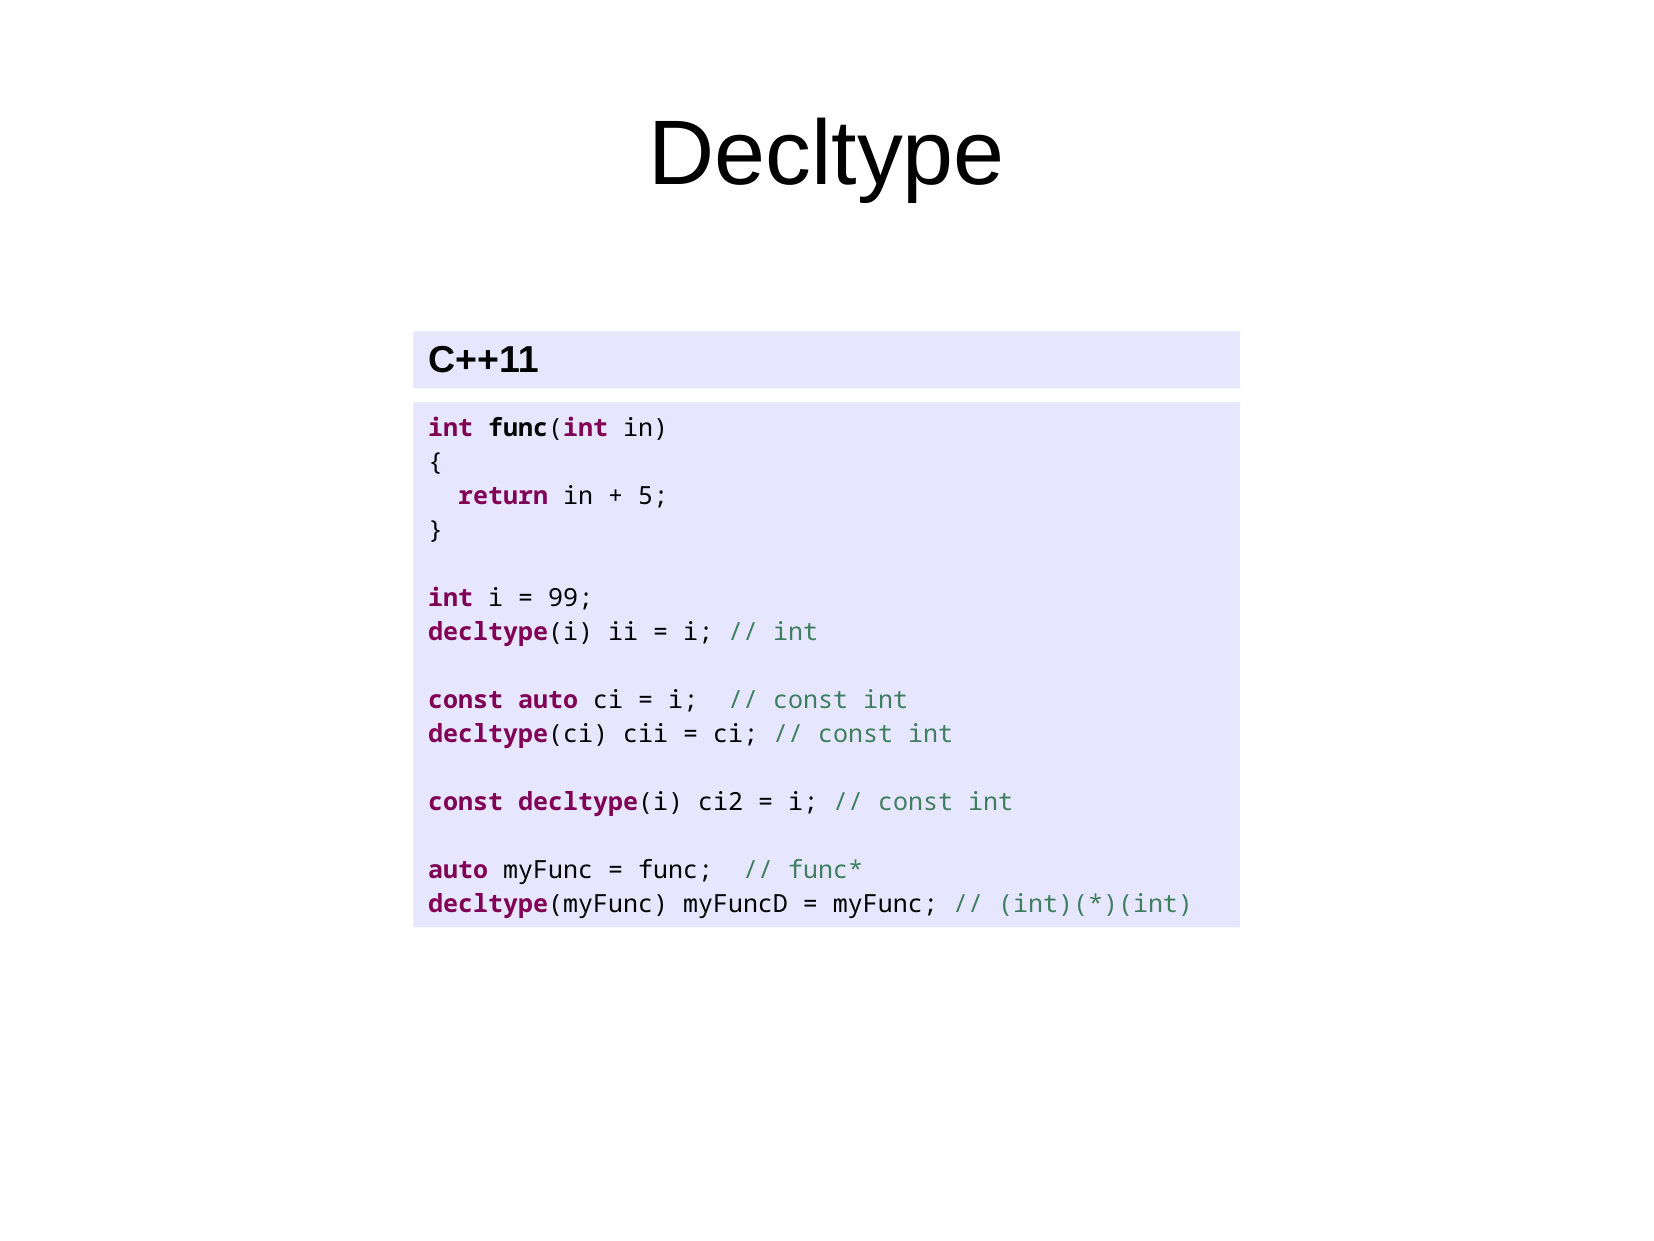

# Decltype
C++11
int func(int in)
{
 return in + 5;
}
int i = 99;
decltype(i) ii = i; // int
const auto ci = i; // const int
decltype(ci) cii = ci; // const int
const decltype(i) ci2 = i; // const int
auto myFunc = func; // func*
decltype(myFunc) myFuncD = myFunc; // (int)(*)(int)